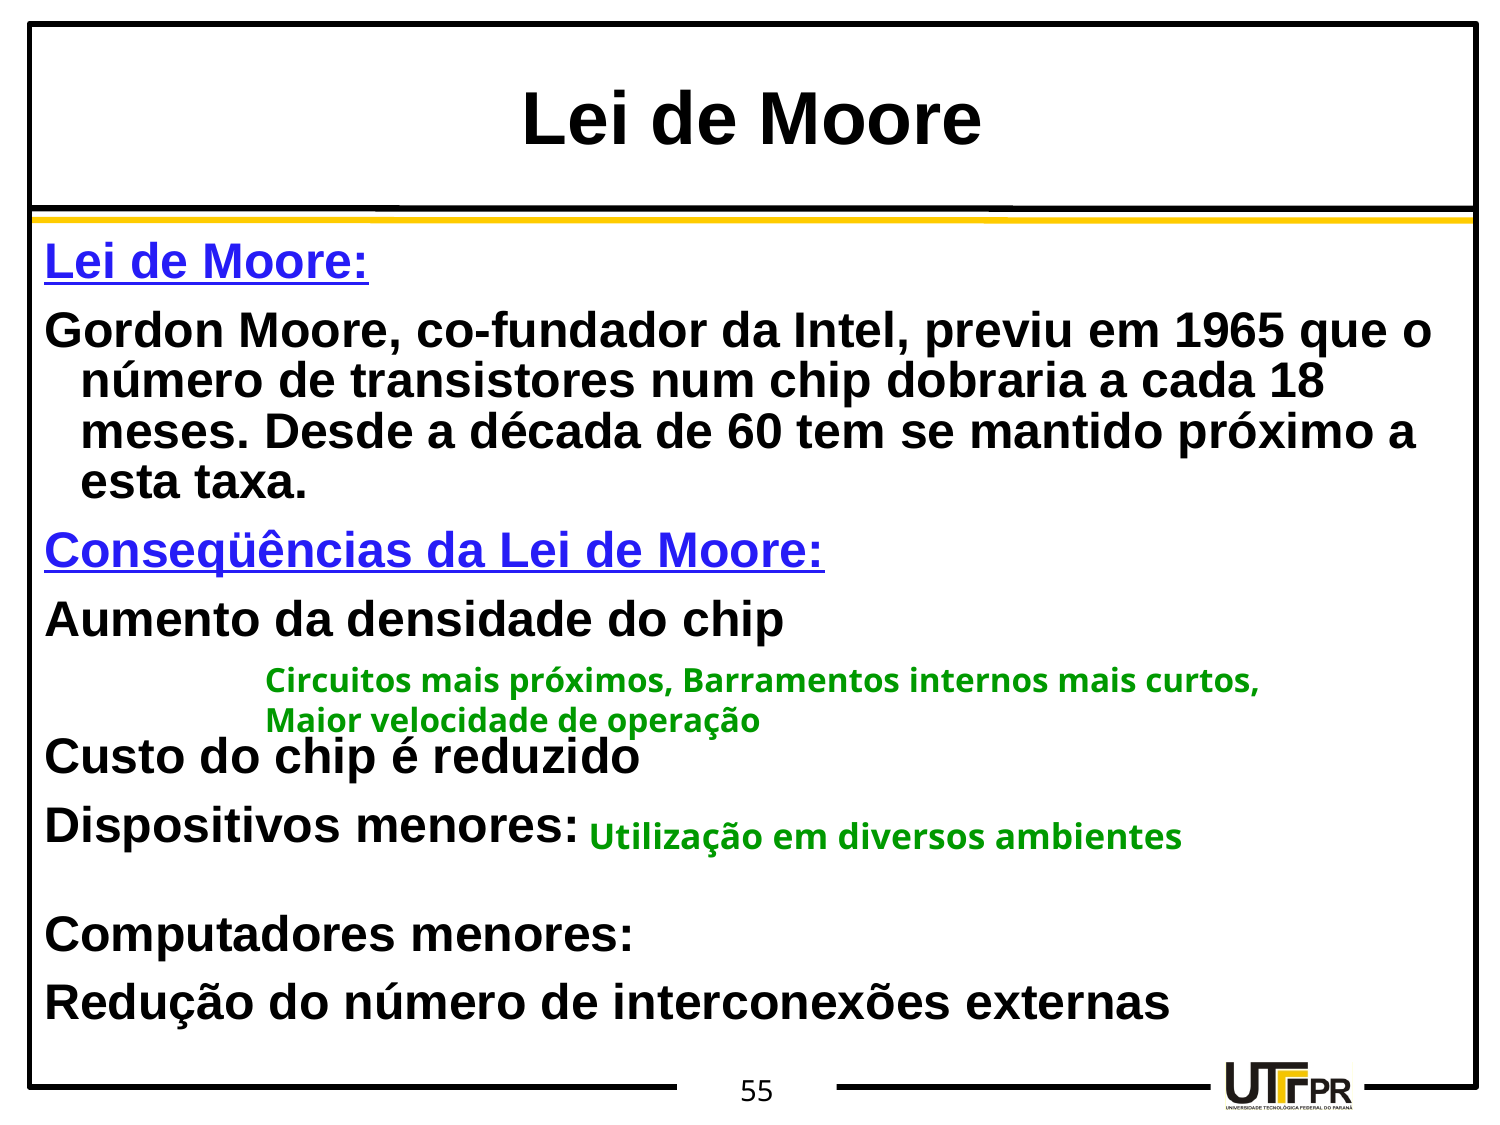

Lei de Moore
# Lei de Moore:
Gordon Moore, co-fundador da Intel, previu em 1965 que o número de transistores num chip dobraria a cada 18 meses. Desde a década de 60 tem se mantido próximo a esta taxa.
Conseqüências da Lei de Moore:
Aumento da densidade do chip
Custo do chip é reduzido
Dispositivos menores:
Computadores menores:
Redução do número de interconexões externas
Circuitos mais próximos, Barramentos internos mais curtos,
Maior velocidade de operação
Utilização em diversos ambientes